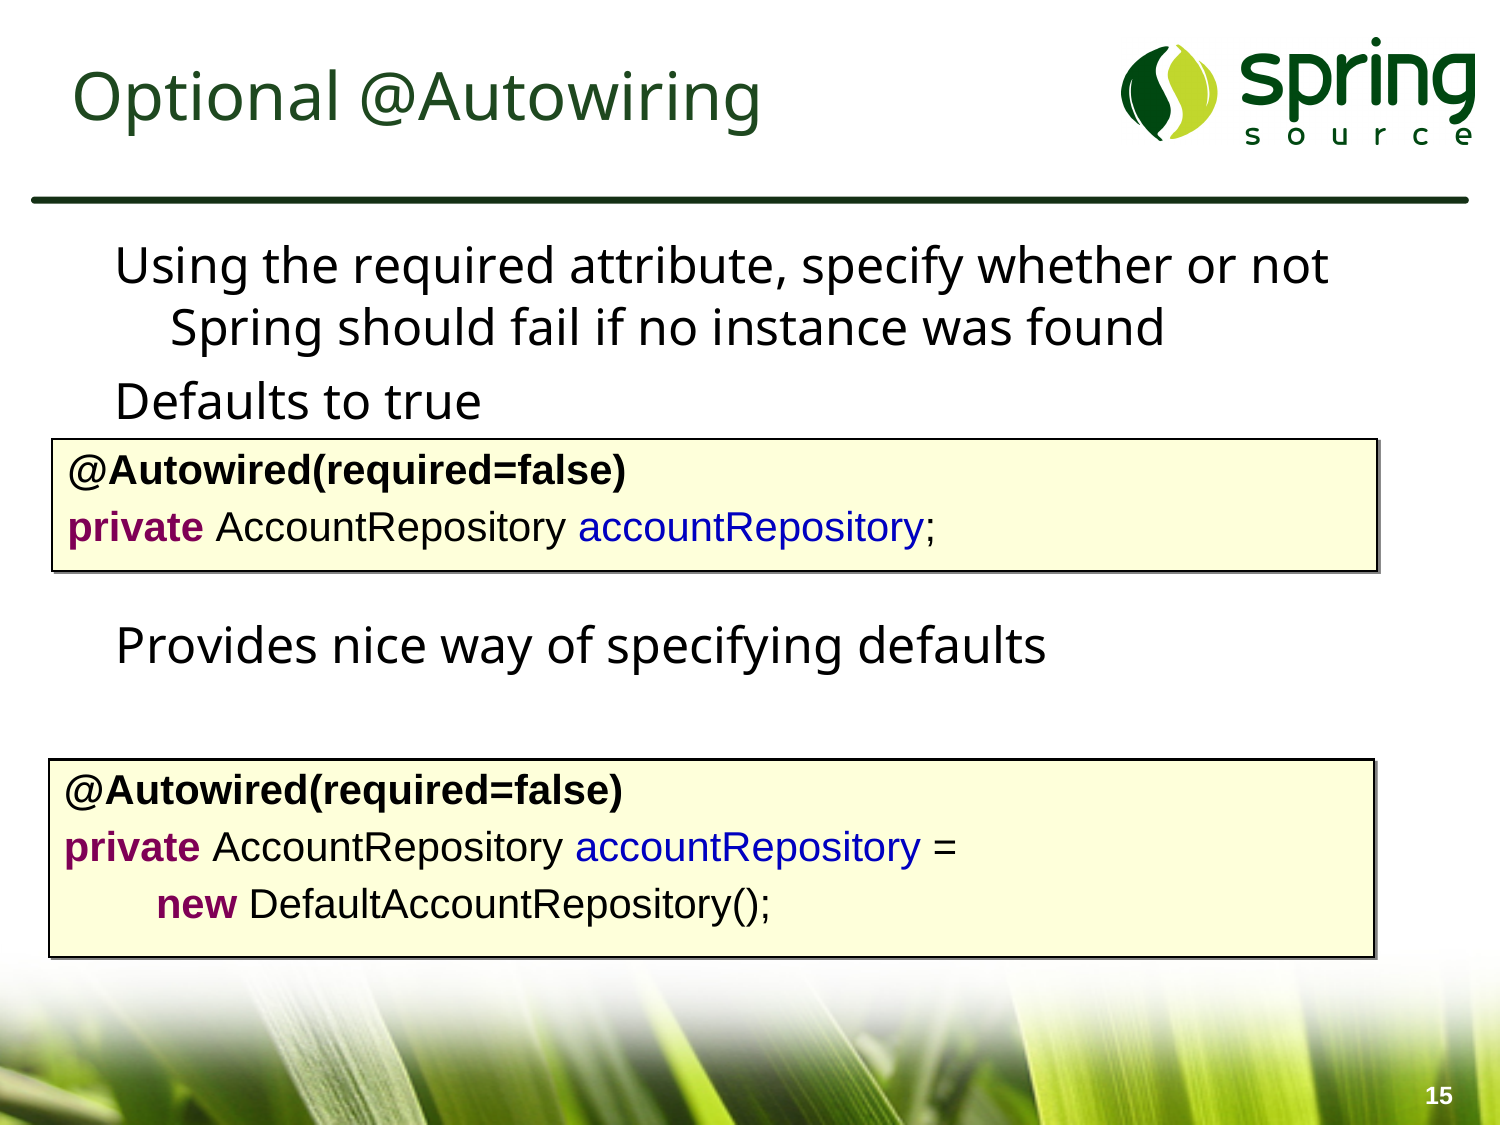

# Optional @Autowiring
Using the required attribute, specify whether or not Spring should fail if no instance was found
Defaults to true
@Autowired(required=false)
private AccountRepository accountRepository;
Provides nice way of specifying defaults
@Autowired(required=false)
private AccountRepository accountRepository =
 new DefaultAccountRepository();